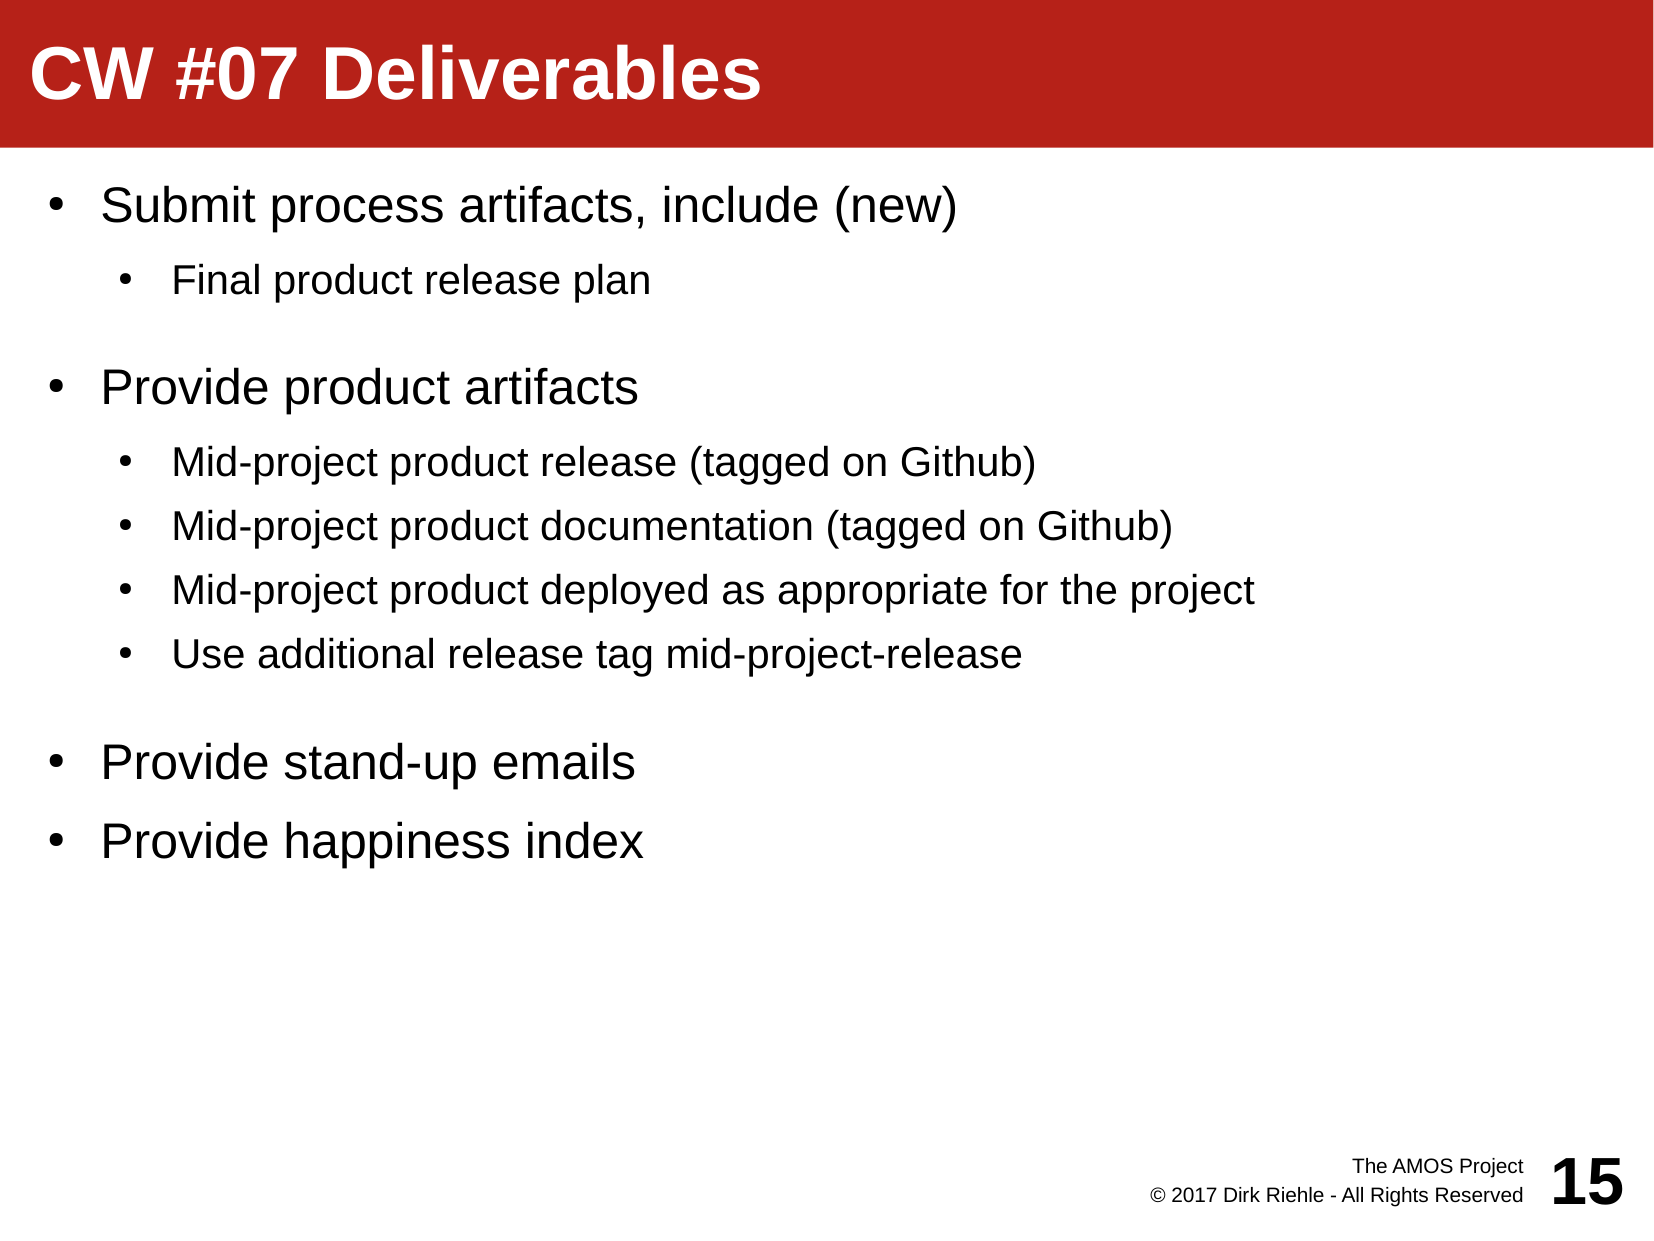

# CW #07 Deliverables
Submit process artifacts, include (new)
Final product release plan
Provide product artifacts
Mid-project product release (tagged on Github)
Mid-project product documentation (tagged on Github)
Mid-project product deployed as appropriate for the project
Use additional release tag mid-project-release
Provide stand-up emails
Provide happiness index
The AMOS Project
15
© 2017 Dirk Riehle - All Rights Reserved